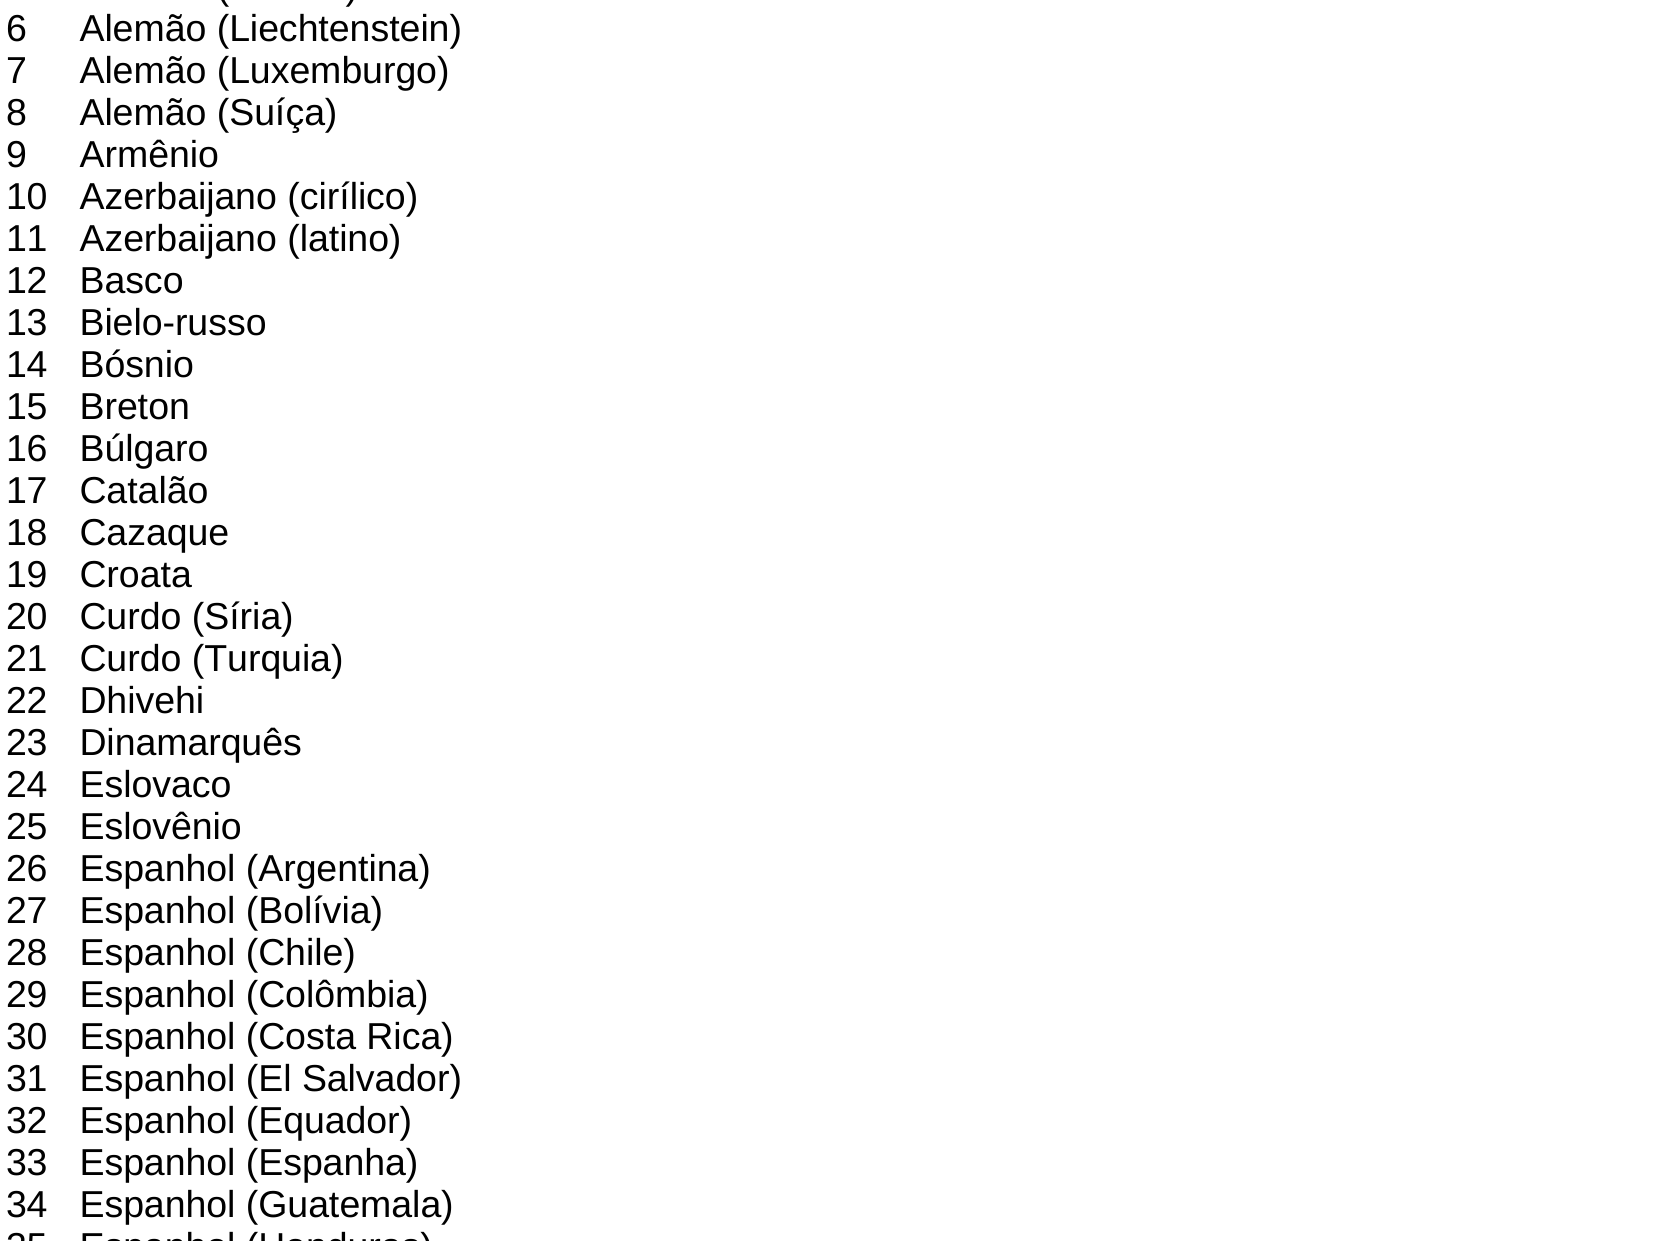

127 8 49
1	[Nenhum]
2	Africano
3	Albanês
4	Alemão (Alemanha)
5	Alemão (Áustria)
6	Alemão (Liechtenstein)
7	Alemão (Luxemburgo)
8	Alemão (Suíça)
9	Armênio
10	Azerbaijano (cirílico)
11	Azerbaijano (latino)
12	Basco
13	Bielo-russo
14	Bósnio
15	Breton
16	Búlgaro
17	Catalão
18	Cazaque
19	Croata
20	Curdo (Síria)
21	Curdo (Turquia)
22	Dhivehi
23	Dinamarquês
24	Eslovaco
25	Eslovênio
26	Espanhol (Argentina)
27	Espanhol (Bolívia)
28	Espanhol (Chile)
29	Espanhol (Colômbia)
30	Espanhol (Costa Rica)
31	Espanhol (El Salvador)
32	Espanhol (Equador)
33	Espanhol (Espanha)
34	Espanhol (Guatemala)
35	Espanhol (Honduras)
36	Espanhol (México)
37	Espanhol (moderno)
38	Espanhol (Nicarágua)
39	Espanhol (Panamá)
40	Espanhol (Paraguai)
41	Espanhol (Peru)
42	Espanhol (Porto Rico)
43	Espanhol (Rep. Dom.)
44	Espanhol (Uruguai)
45	Espanhol (Venezuela)
46	Esperanto
47	Estoniano
48	Faroês
49	Finlandês
50	Francês (Bélgica)
51	Francês (Canadá)
52	Francês (França)
53	Francês (Luxemburgo)
54	Francês (Mônaco)
55	Francês (Suíça)
56	Frísio
57	Galego
58	Galês
59	Galês (Escócia)
60	Georgiano
61	Grego
62	Holandês (Bélgica)
63	Holandês (Holanda)
64	Húngaro
65	Indonésio
66	Inglês (África do Sul)
67	Inglês (Austrália)
68	Inglês (Belize)
69	Inglês (Canadá)
70	Inglês (Caribe)
71	Inglês (Eire)
72	Inglês (EUA)
73	Inglês (Filipinas)
74	Inglês (GB)
75	Inglês (Jamaica)
76	Inglês (Nova Zelândia)
77	Inglês (Trinidad)
78	Inglês (Zimbábue)
79	Interlíngua
80	Irlandês
81	Islandês
82	Italiano (Itália)
83	Italiano (Suíça)
84	Kalaallisut
85	Kinyarwanda (Ruanda)
86	Konkani
87	Latim
88	Letão
89	Lituano
90	Lituano (clássico)
91	Macedônio
92	Malaio (Brunei Darusalam)
93	Malaio (Malásia)
94	Maori (Nova Zelândia)
95	Mongol
96	Ndebele (Sul)
97	Northern Sotho
98	Norueguês (Bokmål)
99	Norueguês (Nynorsk)
100	Polonês
101	Português (Brasil)
102	Português (Portugal)
103	Provençal
104	Romanço
105	Romeno
106	Russo
107	Sardenho
108	Sérvio (cirílico)
109	Sérvio (latino)
110	Soto do sul
111	Suaíle (Quênia)
112	Suaíle (Tanzânia)
113	Suazi
114	Sueco (Finlândia)
115	Sueco (Suécia)
116	Tártaro
117	Tcheco
118	Tsonga
119	Tswana (África do Sul)
120	Tswana (Botswana)
121	Turco
122	Ucraniano
123	Usbeque (cirílico)
124	Usbeque (latino)
125	Venda
126	Xhosa
127	Zulu
1	[Nenhum]
2	Chinês (Cingapura)
3	Chinês (Hong Kong)
4	Chinês (Macau)
5	Chinês (simplificado)
6	Chinês (tradicional)
7	Coreano (RoK)
8	Japonês
1	[Nenhum]
2	Árabe (Algéria)
3	Árabe (Arábia Saudita)
4	Árabe (Barein)
5	Árabe (Catar)
6	Árabe (EAU)
7	Árabe (Egito)
8	Árabe (Iêmen)
9	Árabe (Iraque)
10	Árabe (Jordânia)
11	Árabe (Kuwait)
12	Árabe (Líbano)
13	Árabe (Líbia)
14	Árabe (Marrocos)
15	Árabe (Omã)
16	Árabe (Síria)
17	Árabe (Tunísia)
18	Assamês
19	Bengalês (Bangladesh)
20	Bengali (Índia)
21	Cambojano
22	Canada
23	Caxemira (Índia)
24	Caxemira (Kashmir)
25	Curdo (Irã)
26	Curdo (Iraque)
27	Dzongkha
28	Farsi
29	Guzerate
30	Hebraico
31	Hindi
32	Laos
33	Malaio
34	Manipuri
35	Marata
36	Nepalês (Índia)
37	Nepalês (Nepal)
38	Oriá
39	Punjabi
40	Sânscrito
41	Sindi
42	Sinhala
43	Tailandês
44	Tâmil
45	Telugu
46	Tibetano (China PR)
47	Urdu (Índia)
48	Urdu (Paquistão)
49	Vietnamita